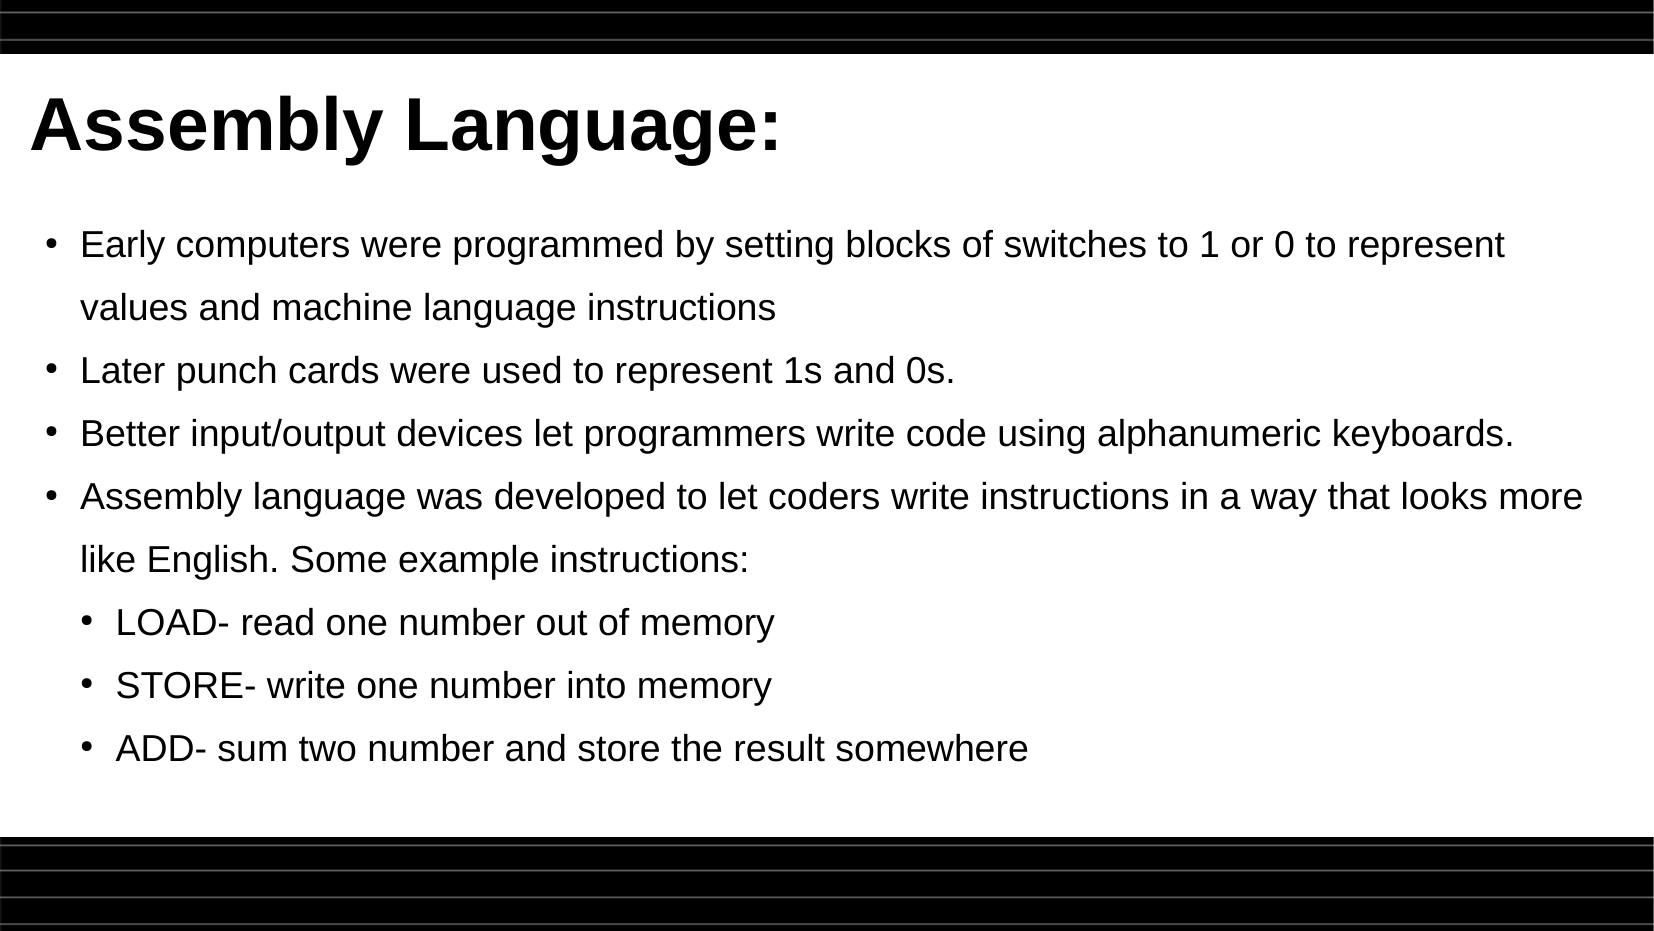

Assembly Language:
Early computers were programmed by setting blocks of switches to 1 or 0 to represent values and machine language instructions
Later punch cards were used to represent 1s and 0s.
Better input/output devices let programmers write code using alphanumeric keyboards.
Assembly language was developed to let coders write instructions in a way that looks more like English. Some example instructions:
LOAD- read one number out of memory
STORE- write one number into memory
ADD- sum two number and store the result somewhere